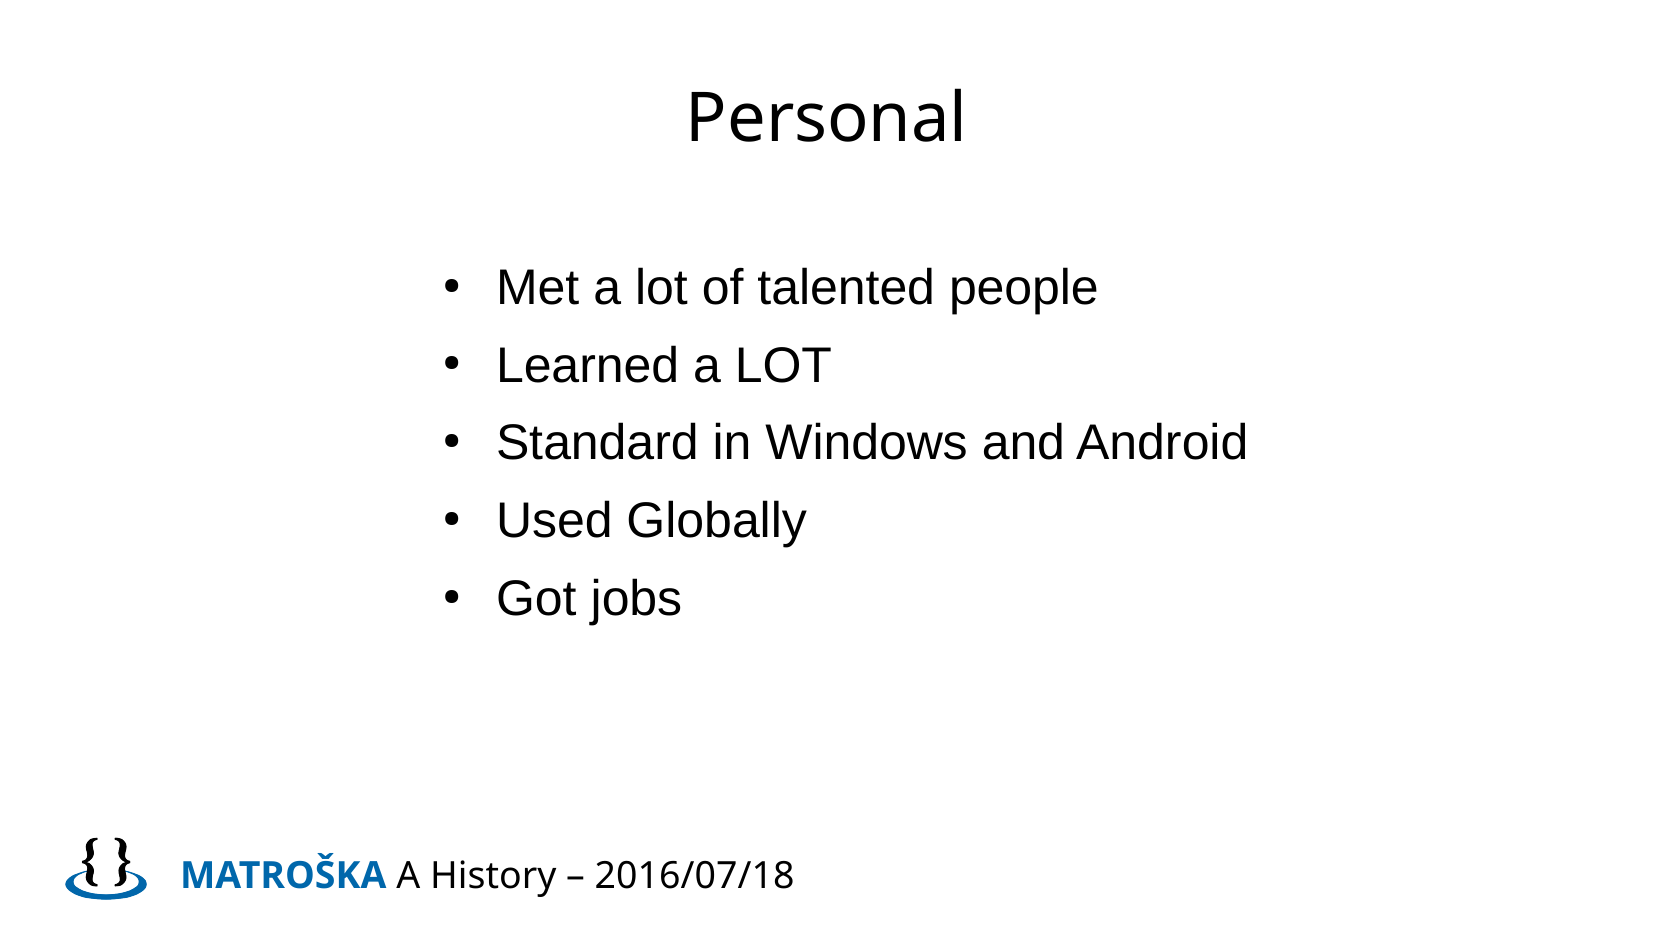

# Personal
Met a lot of talented people
Learned a LOT
Standard in Windows and Android
Used Globally
Got jobs
MATROŠKA A History – 2016/07/18